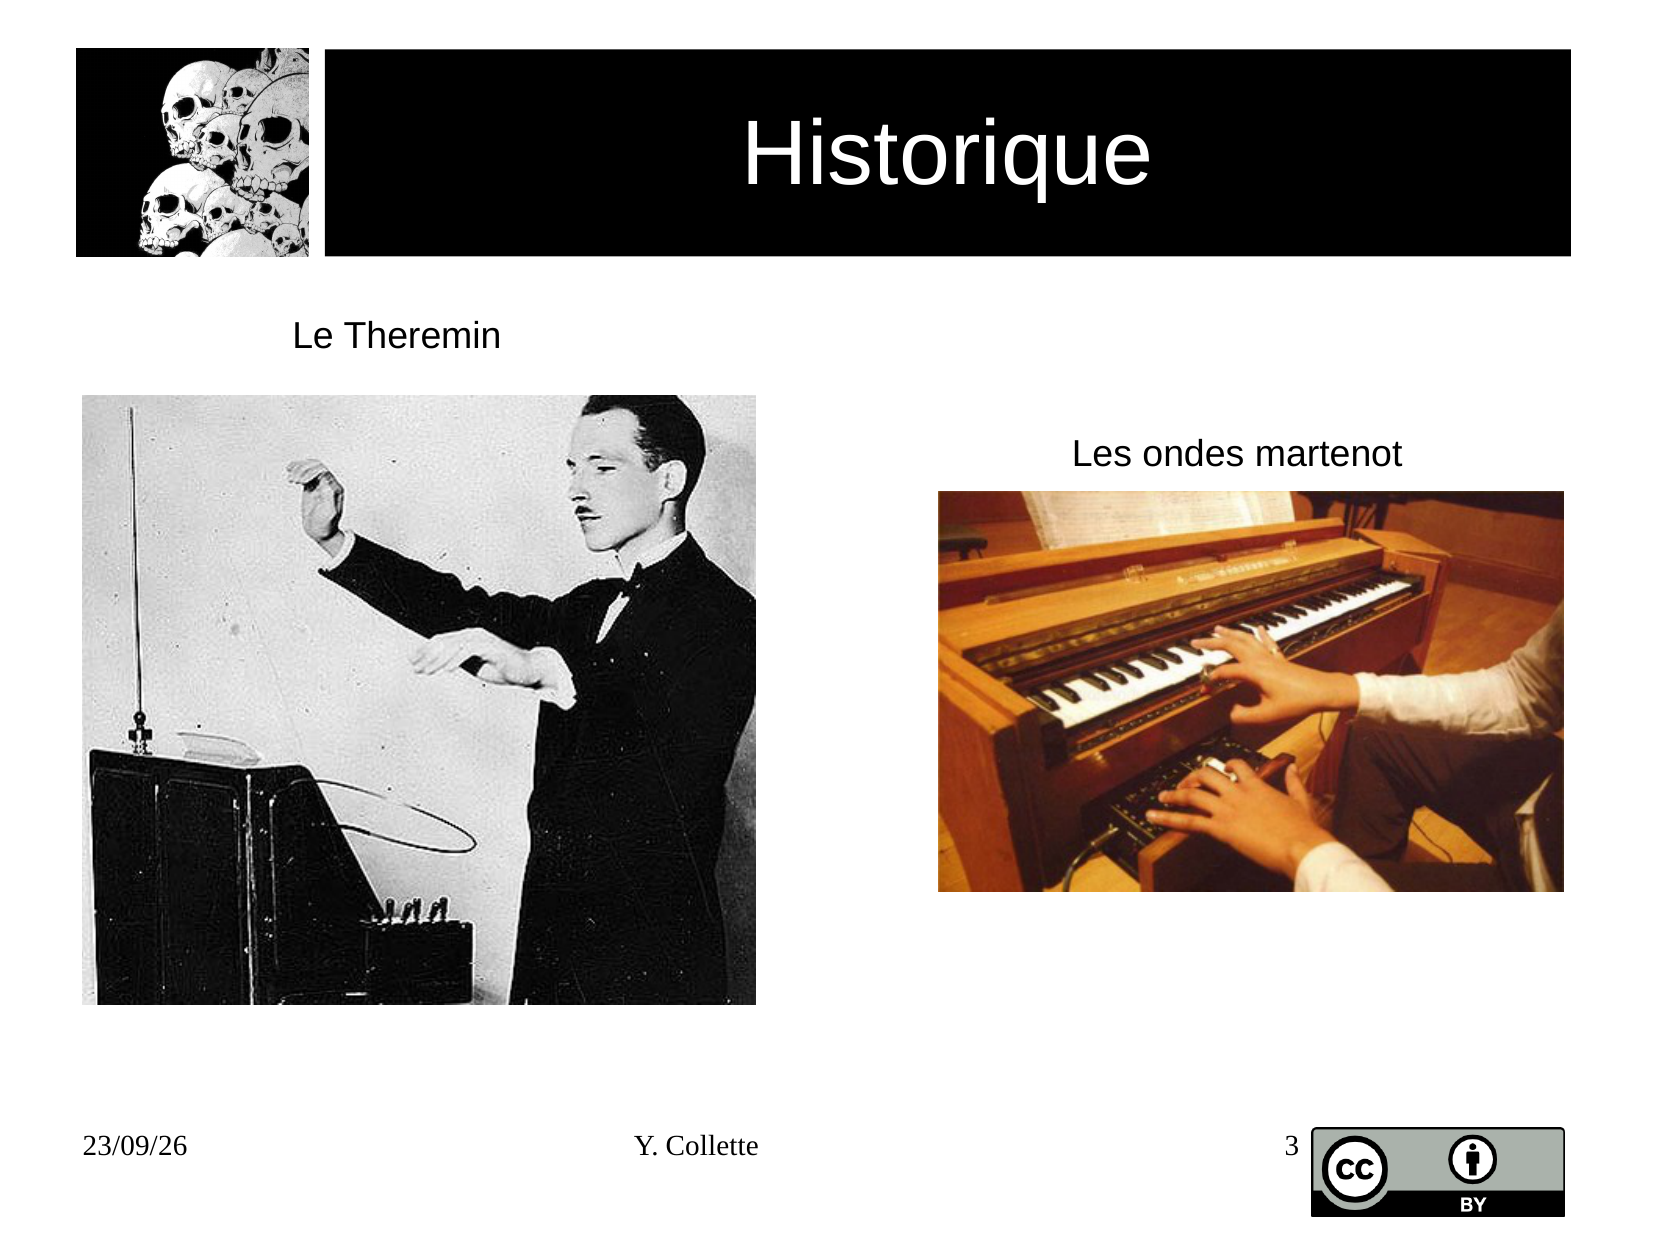

# Historique
Le Theremin
Les ondes martenot
Y. Collette
3